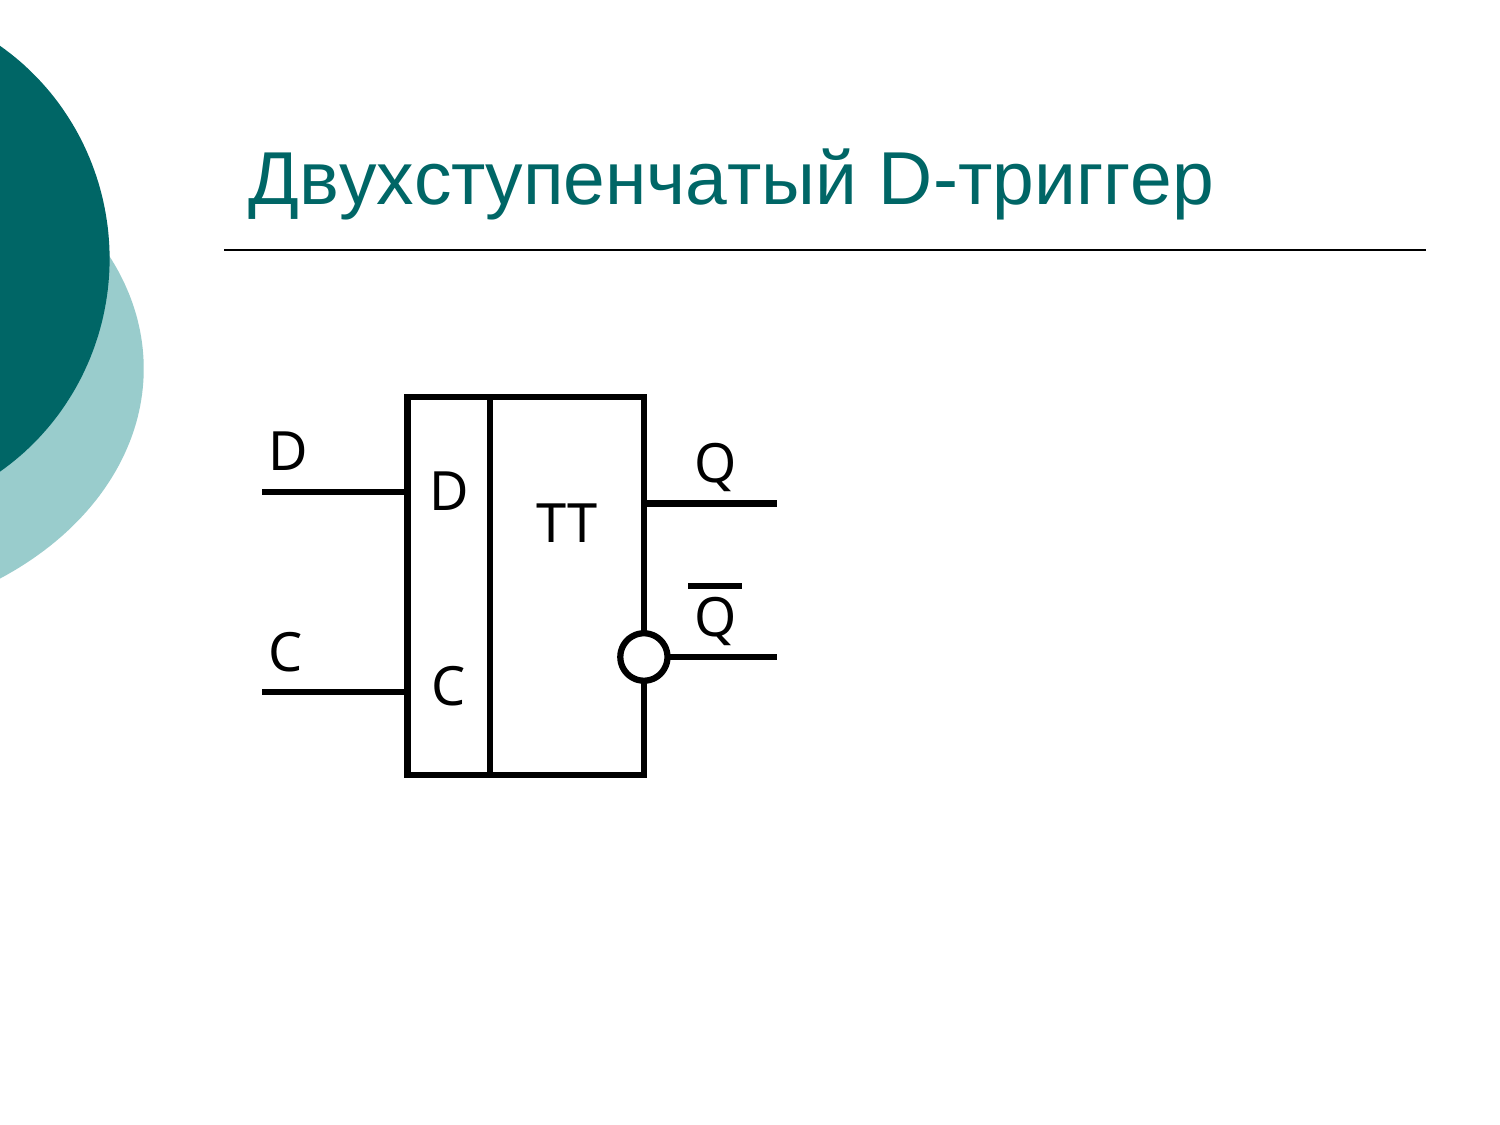

# Двухступенчатый D-триггер
D
C
TT
D
Q
Q
C